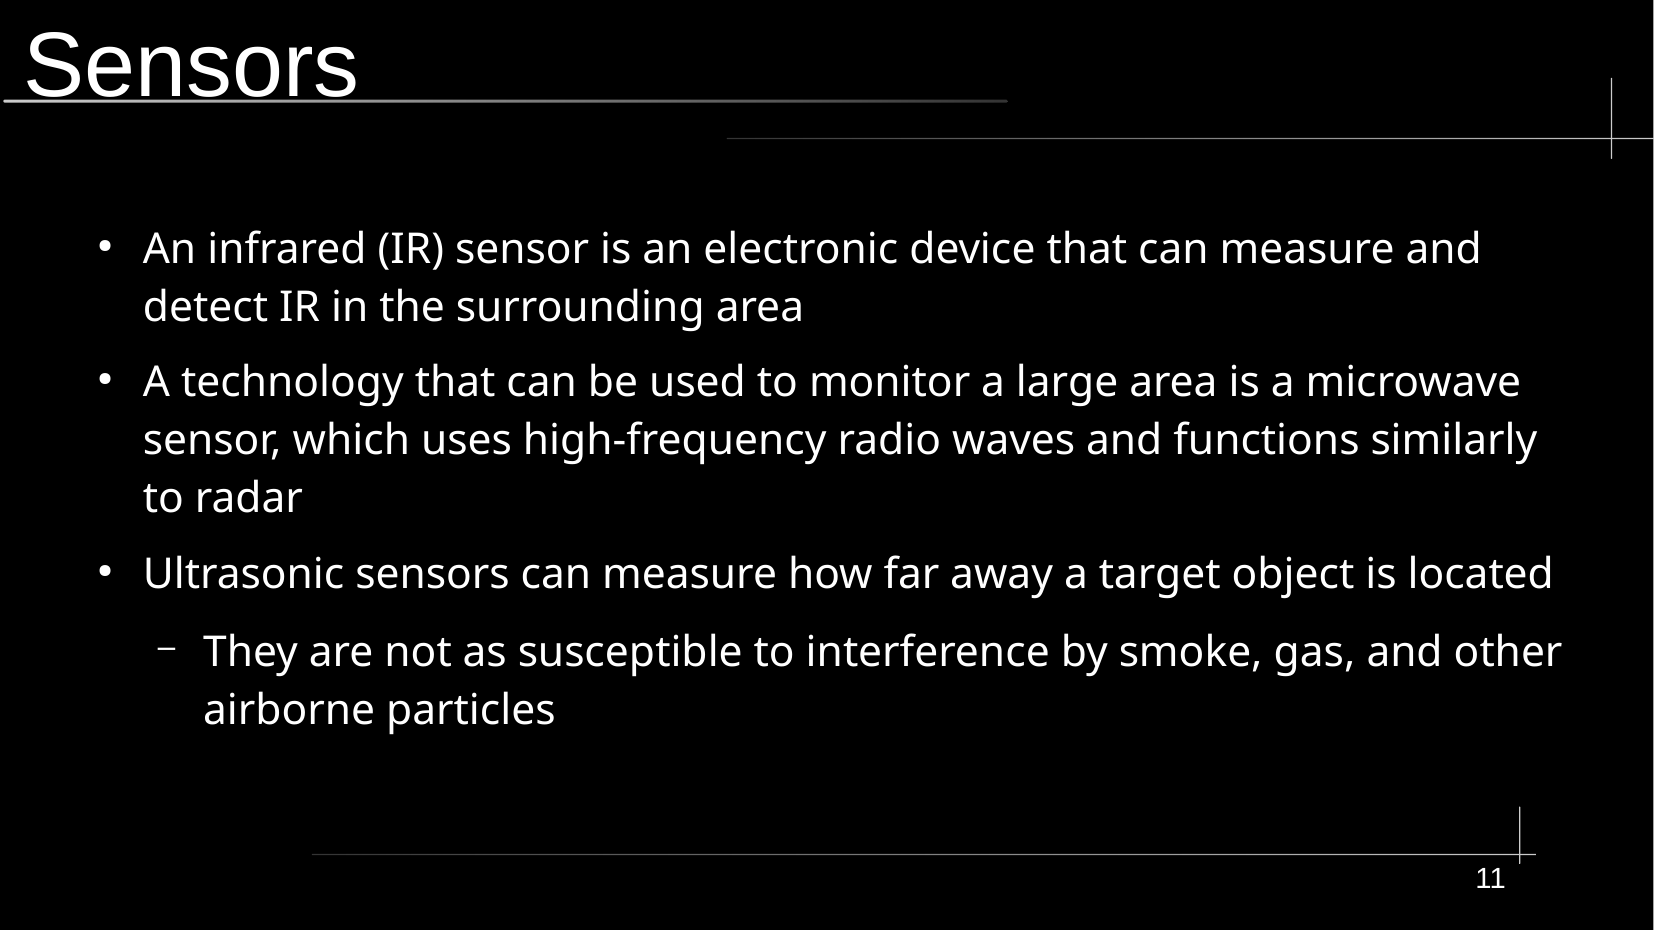

# Sensors
An infrared (IR) sensor is an electronic device that can measure and detect IR in the surrounding area
A technology that can be used to monitor a large area is a microwave sensor, which uses high-frequency radio waves and functions similarly to radar
Ultrasonic sensors can measure how far away a target object is located
They are not as susceptible to interference by smoke, gas, and other airborne particles
11